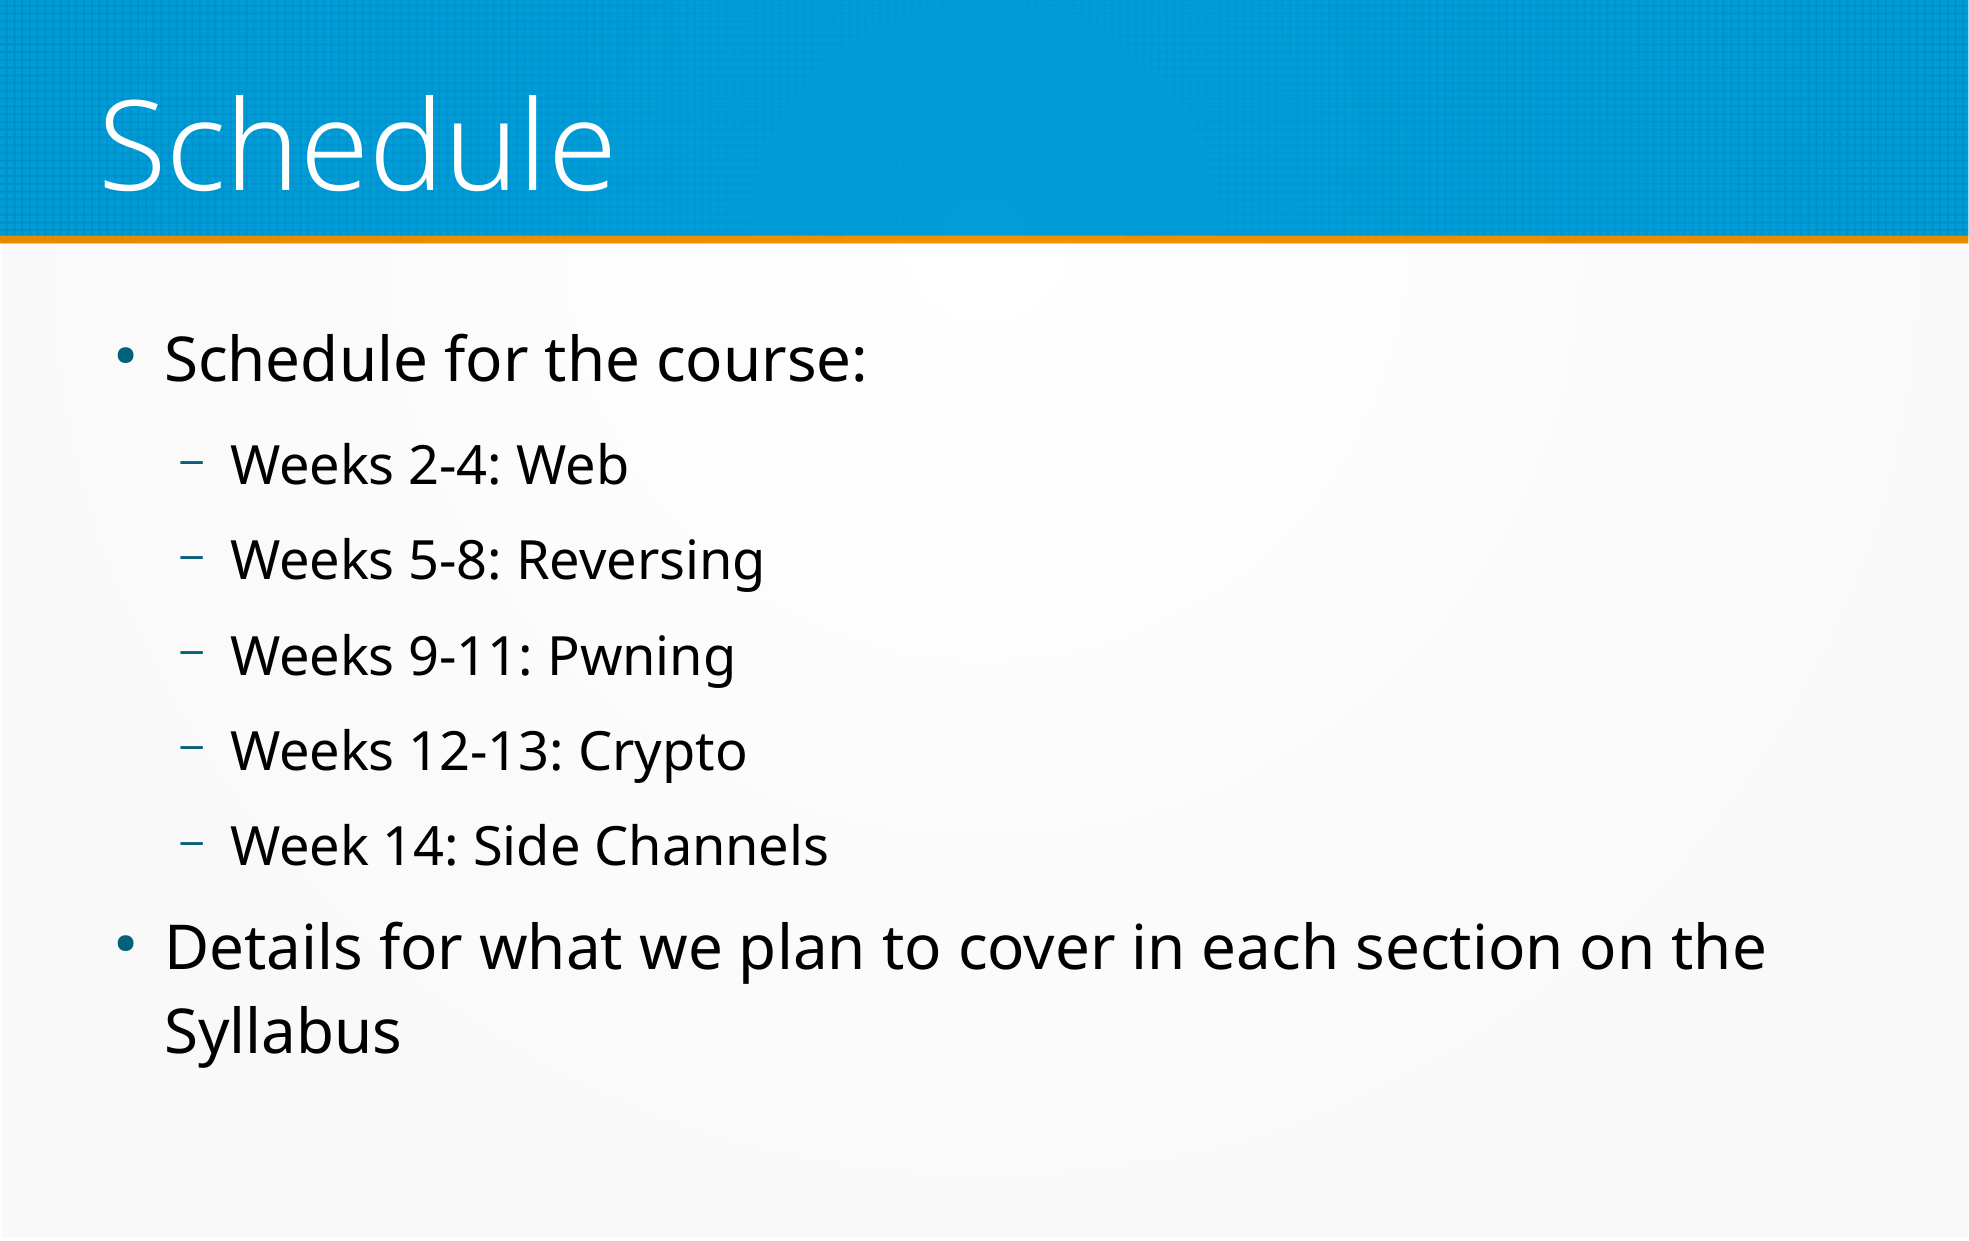

# Schedule
Schedule for the course:
Weeks 2-4: Web
Weeks 5-8: Reversing
Weeks 9-11: Pwning
Weeks 12-13: Crypto
Week 14: Side Channels
Details for what we plan to cover in each section on the Syllabus